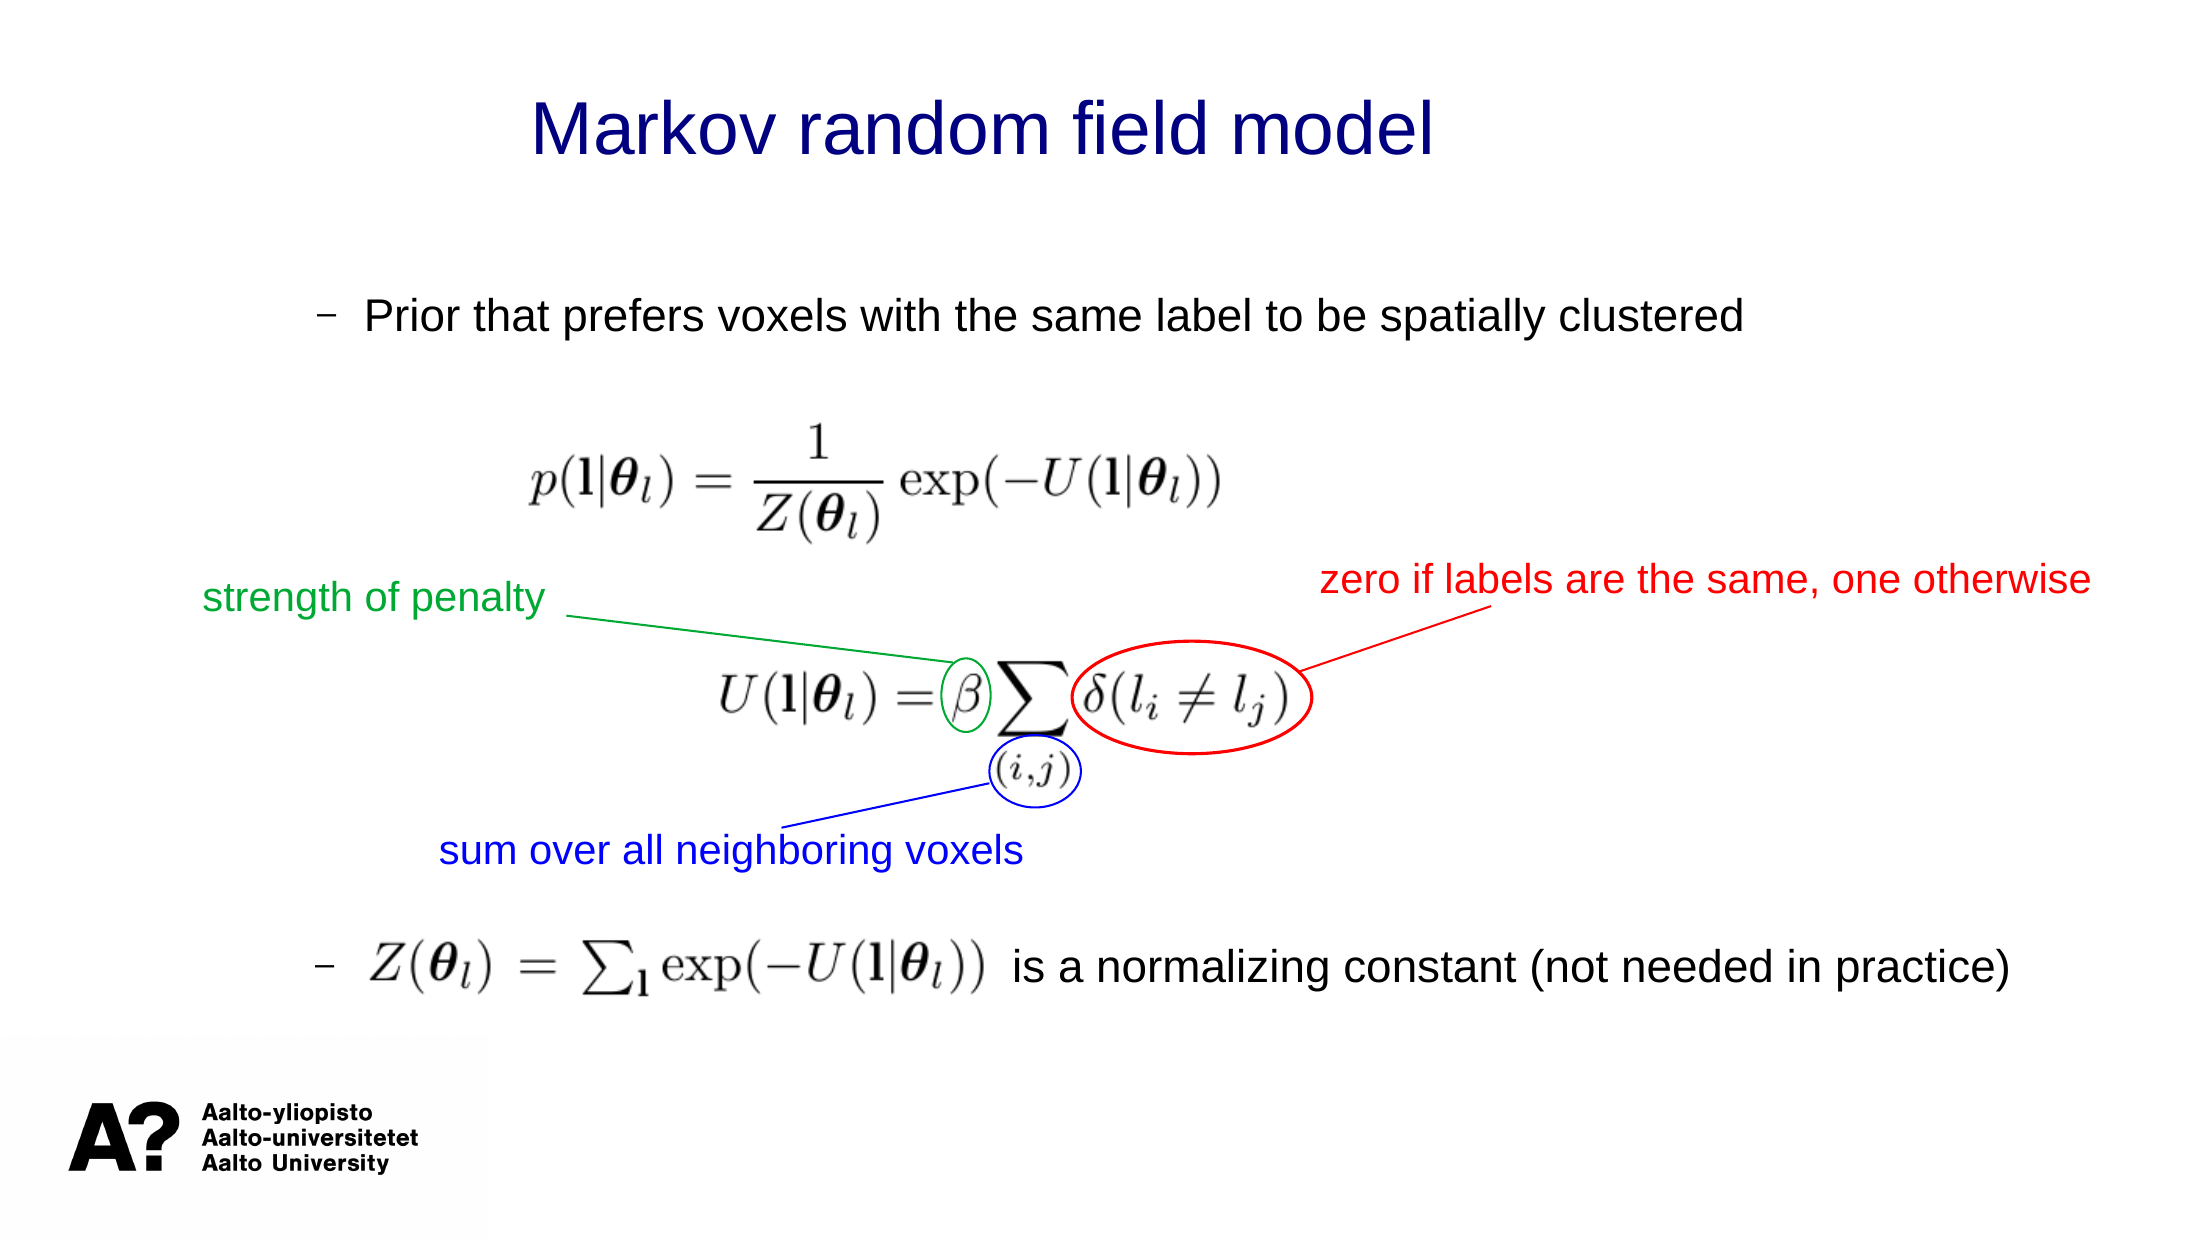

# Markov random field model
Prior that prefers voxels with the same label to be spatially clustered
zero if labels are the same, one otherwise
strength of penalty
sum over all neighboring voxels
 is a normalizing constant (not needed in practice)